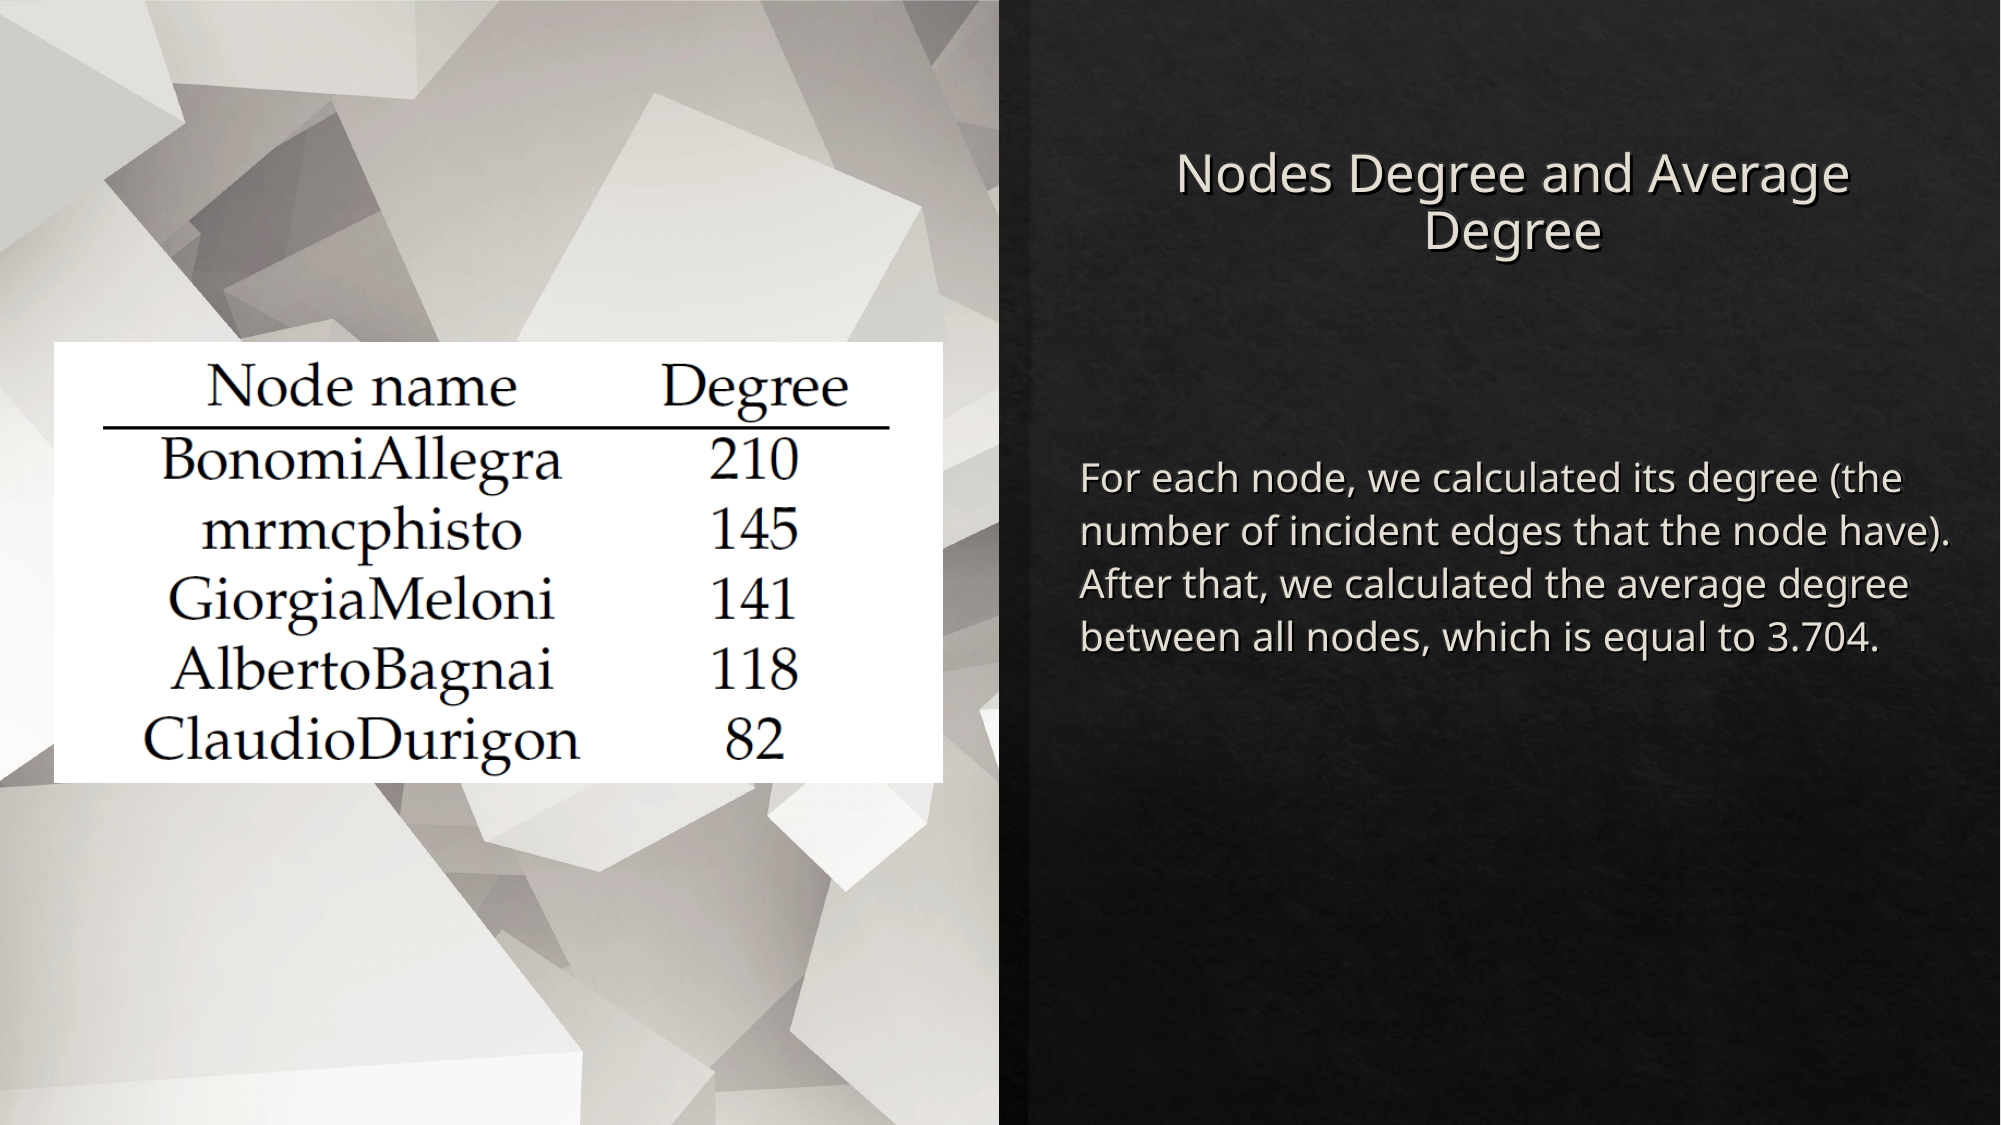

# Nodes Degree and Average Degree
For each node, we calculated its degree (the number of incident edges that the node have). After that, we calculated the average degree between all nodes, which is equal to 3.704.